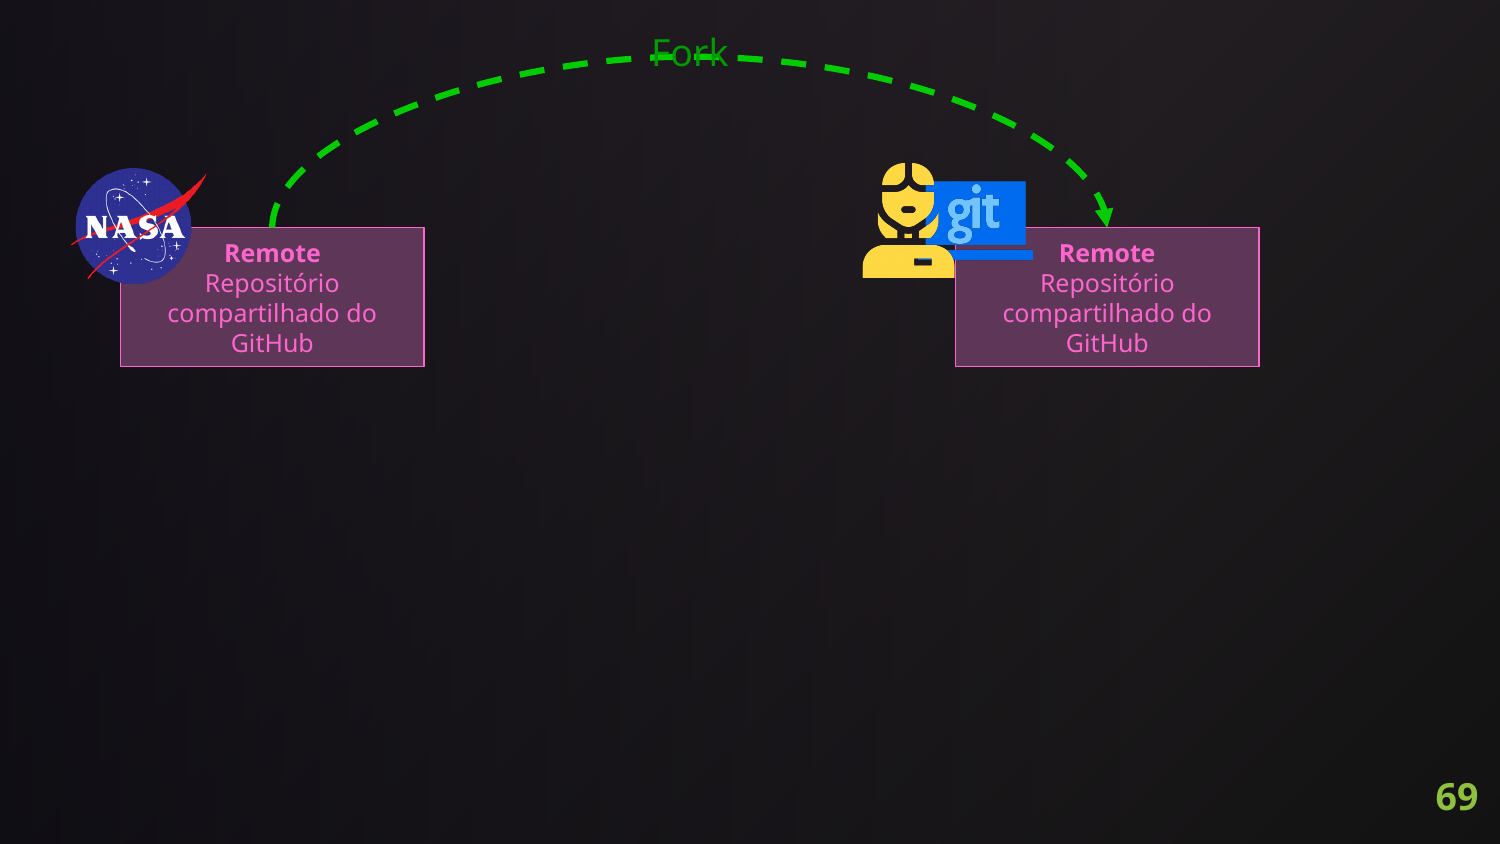

Fork
Remote
Repositório compartilhado do GitHub
Remote
Repositório compartilhado do GitHub